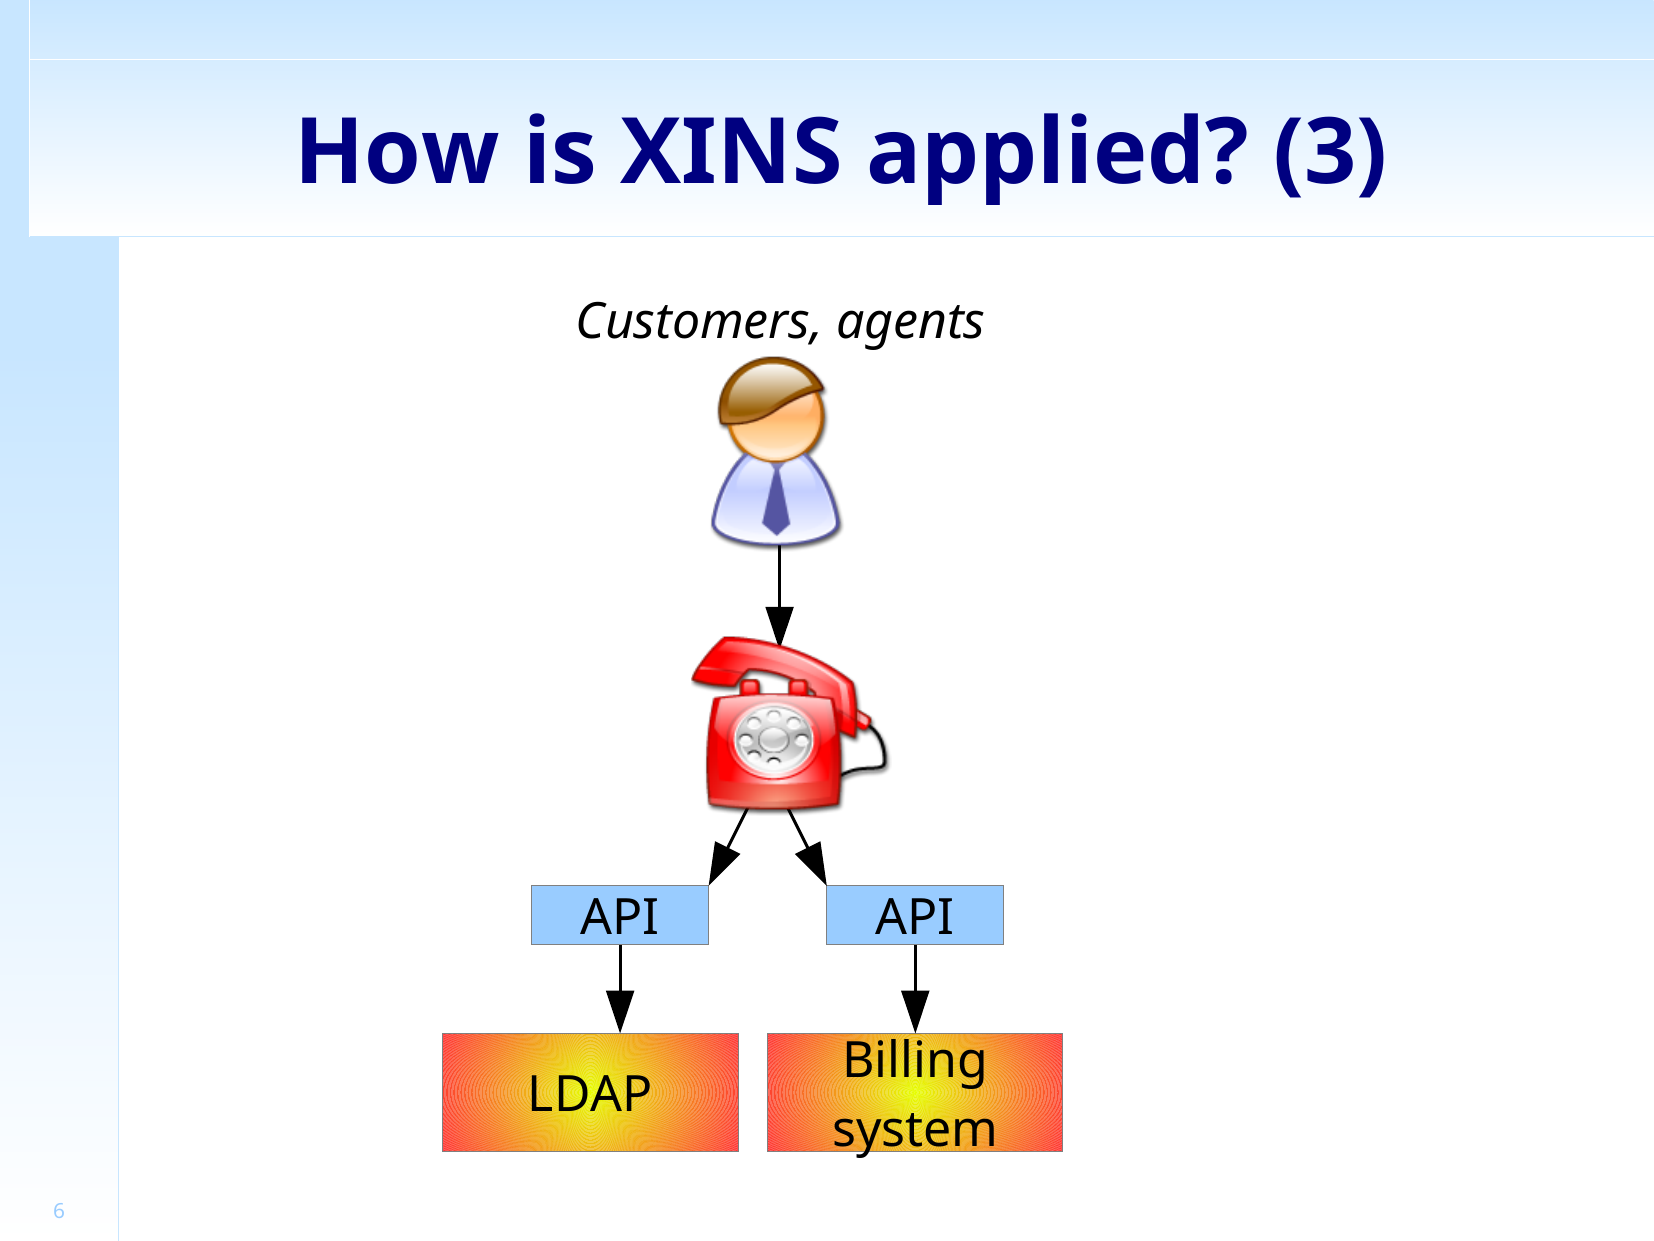

# How is XINS applied? (3)
Customers, agents
API
API
LDAP
Billing
system